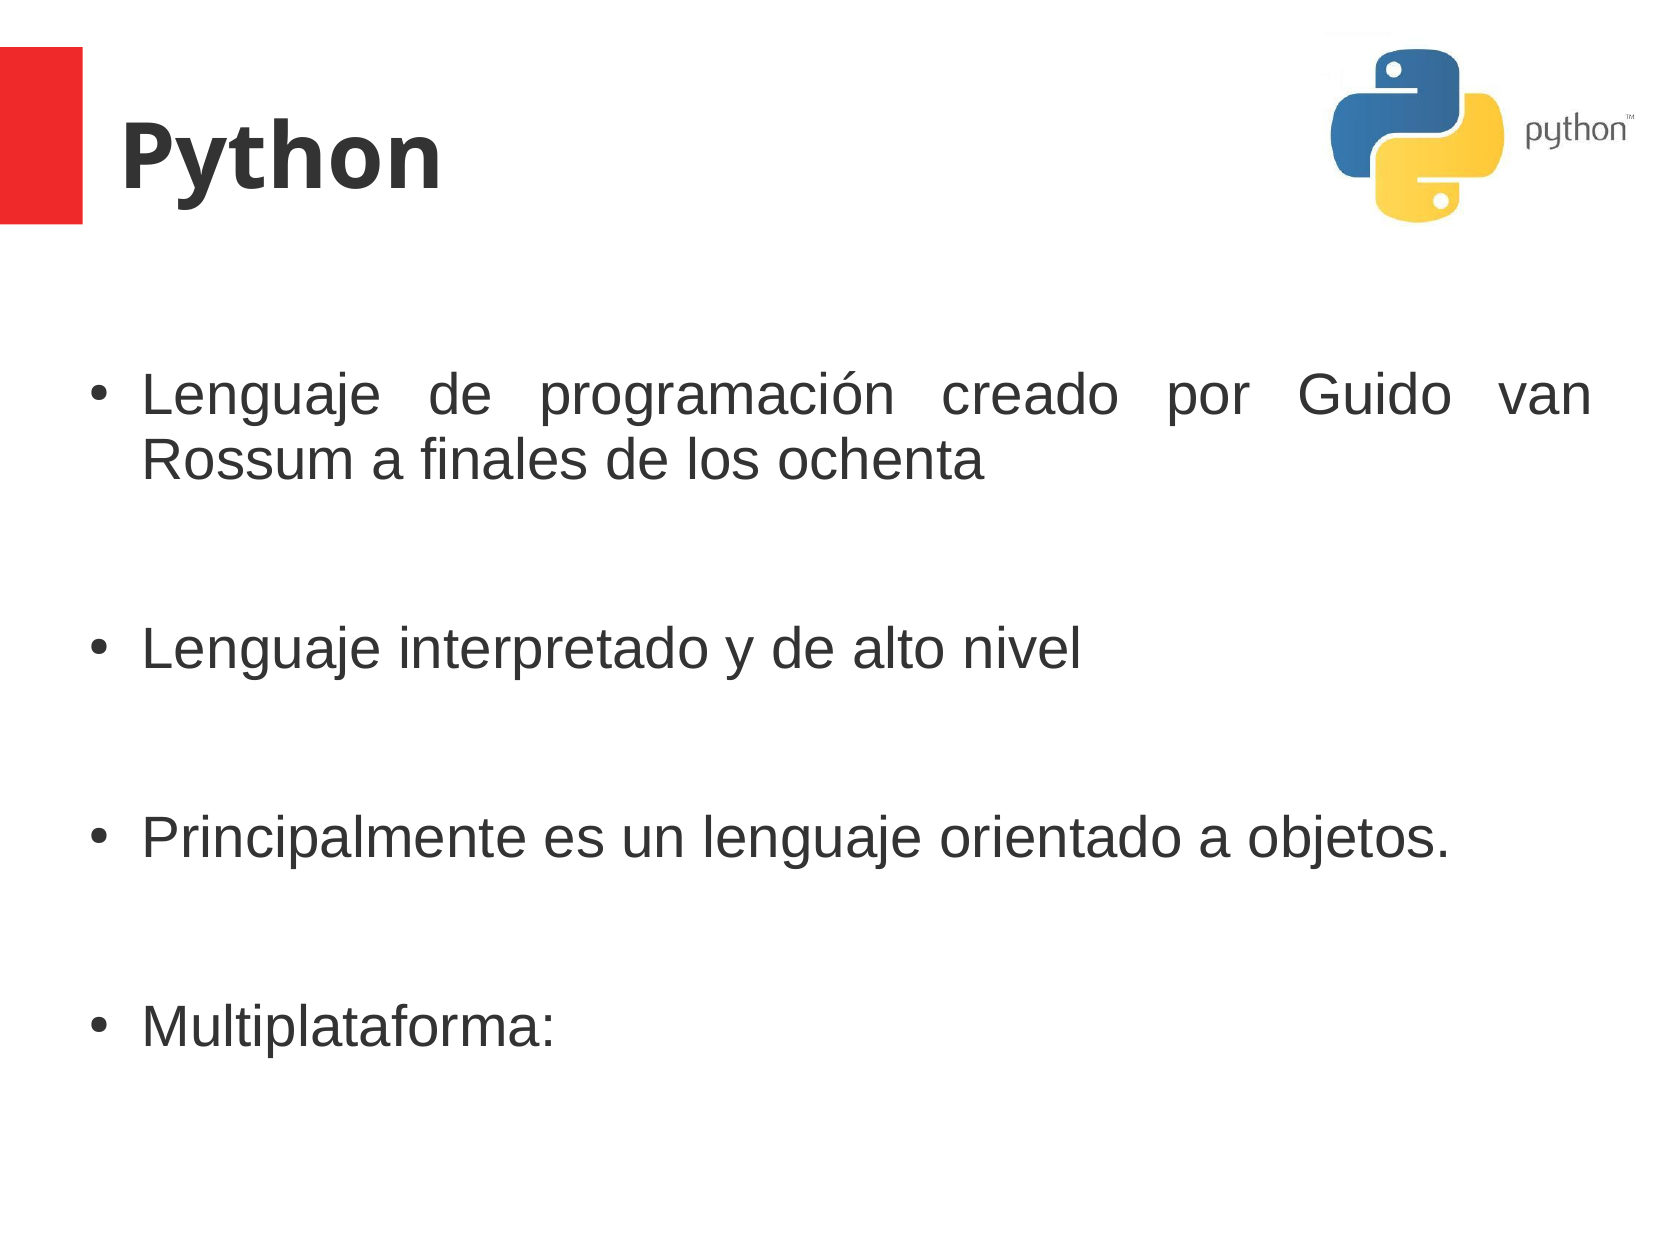

# Python
Lenguaje de programación creado por Guido van Rossum a finales de los ochenta
Lenguaje interpretado y de alto nivel
Principalmente es un lenguaje orientado a objetos.
Multiplataforma: